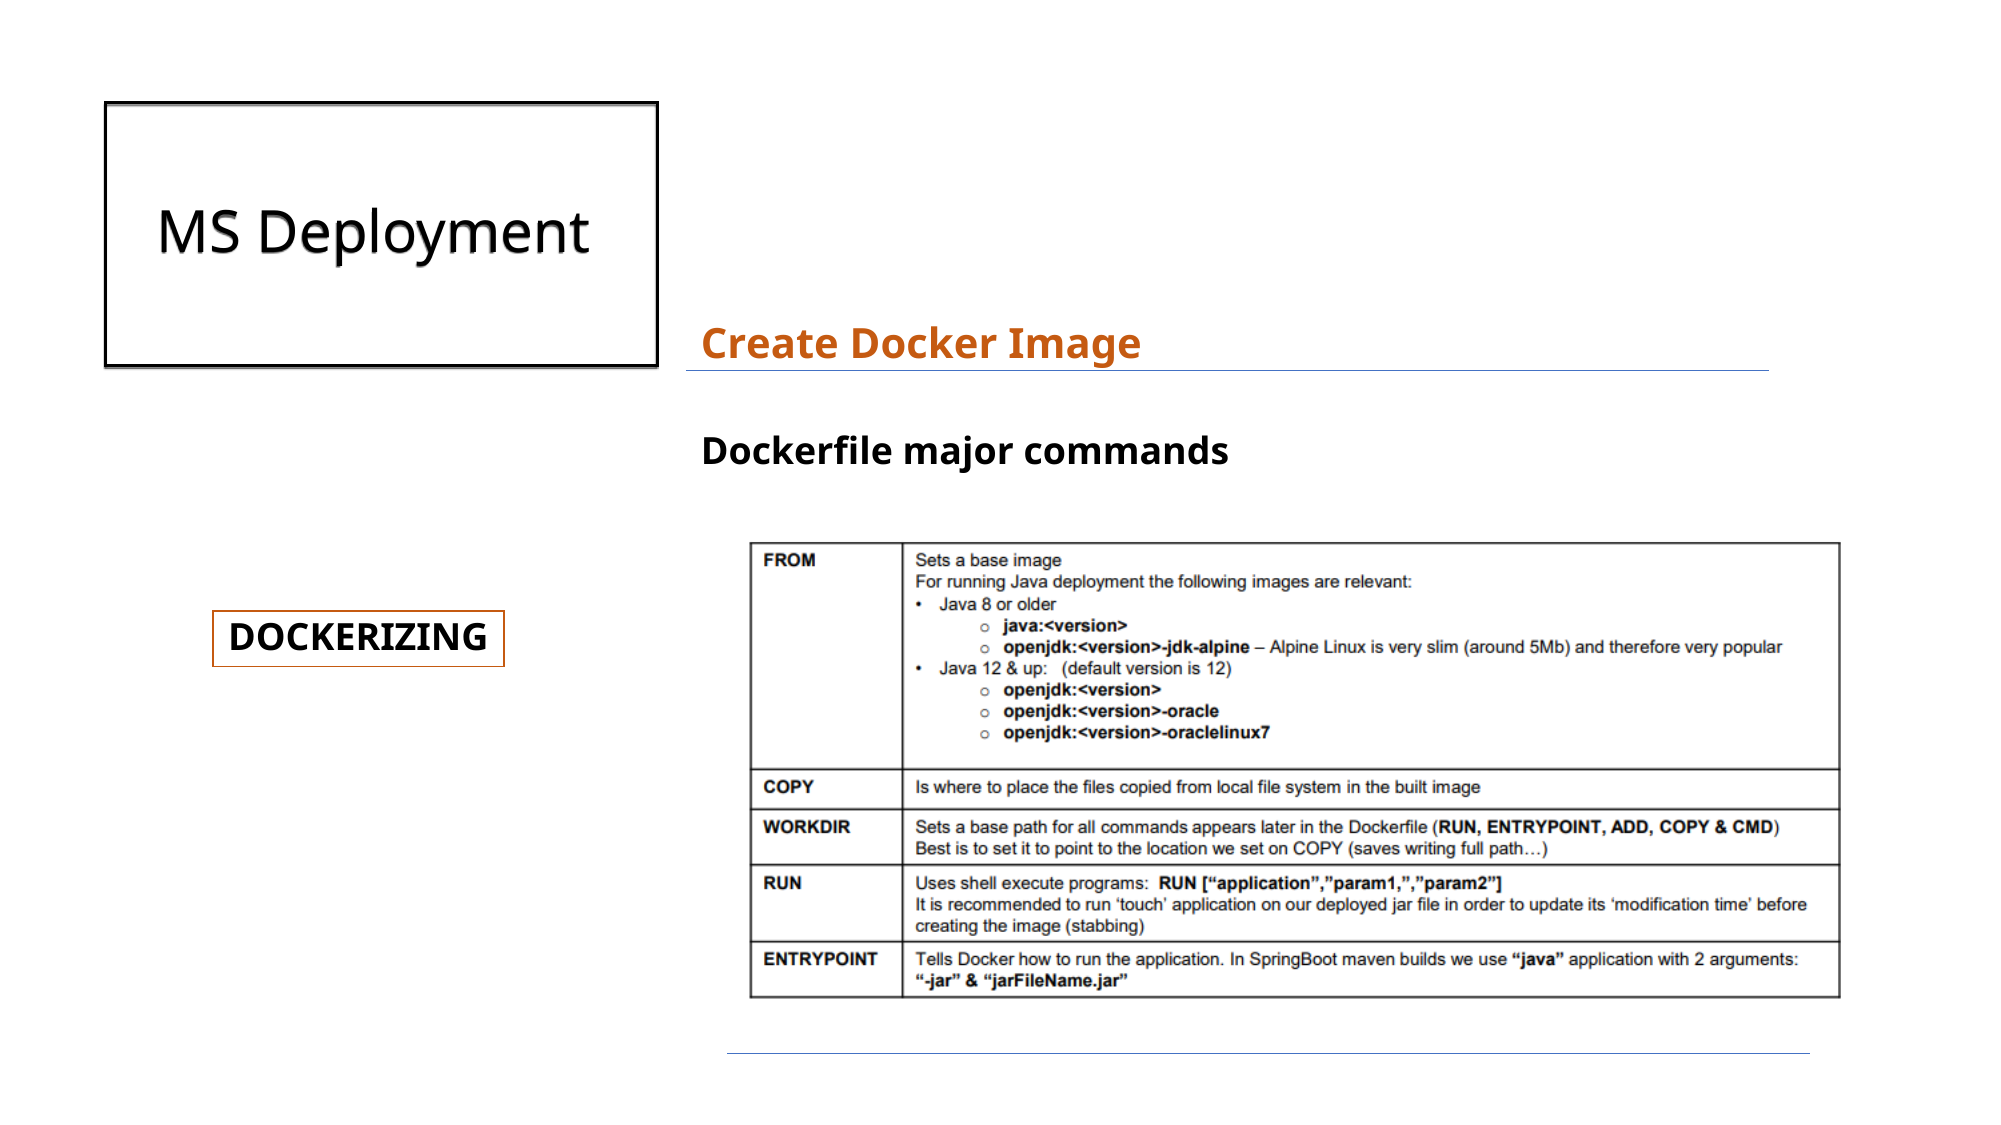

# MS Deployment
Create Docker Image
Dockerfile major commands
DOCKERIZING